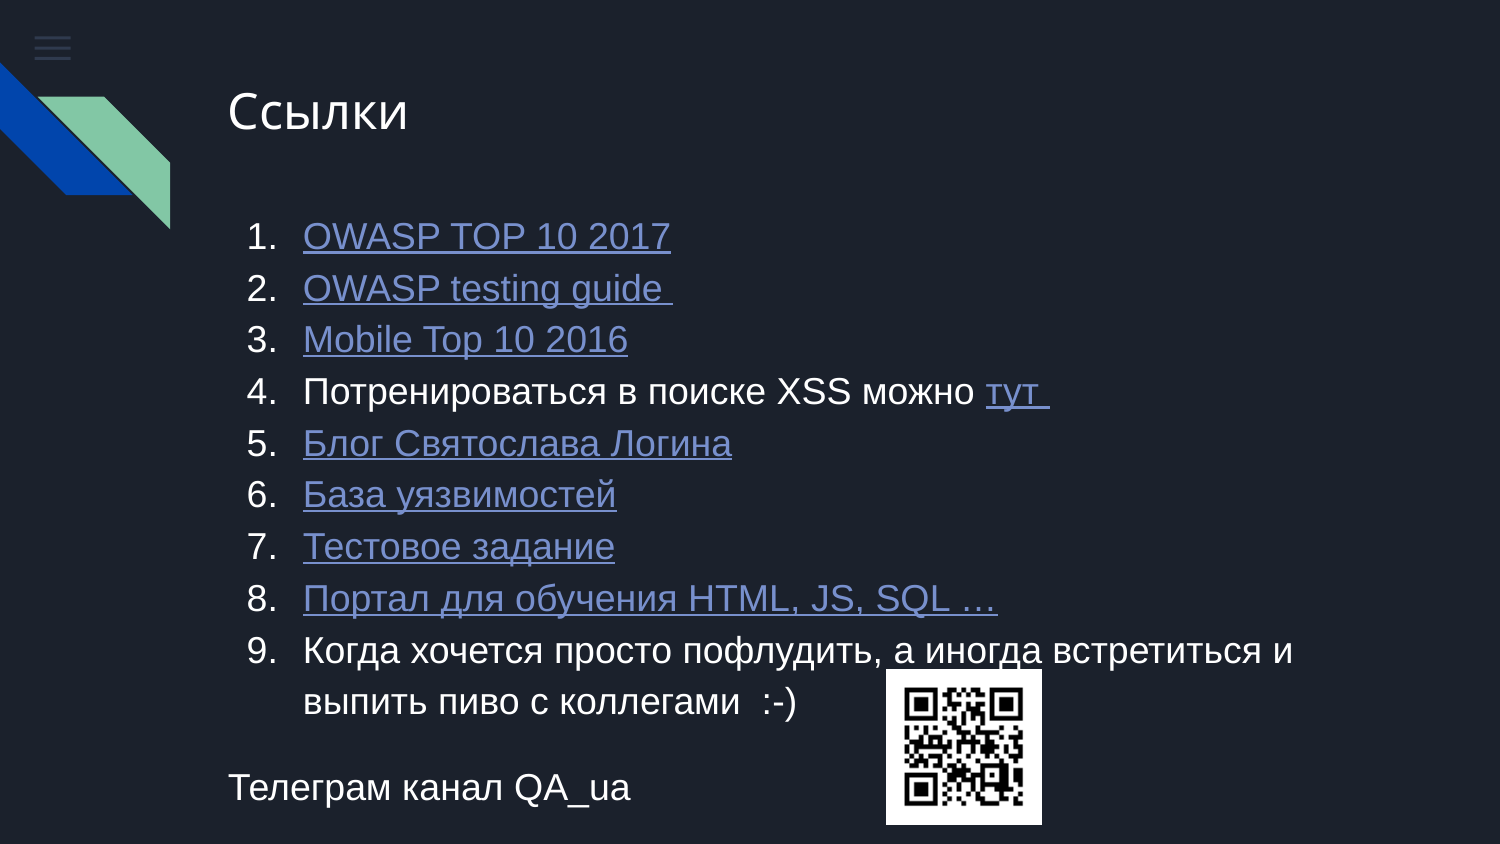

# Ссылки
OWASP TOP 10 2017
OWASP testing guide
Mobile Top 10 2016
Потренироваться в поиске XSS можно тут
Блог Святослава Логина
База уязвимостей
Тестовое задание
Портал для обучения HTML, JS, SQL …
Когда хочется просто пофлудить, а иногда встретиться и выпить пиво с коллегами :-)
Телеграм канал QA_ua